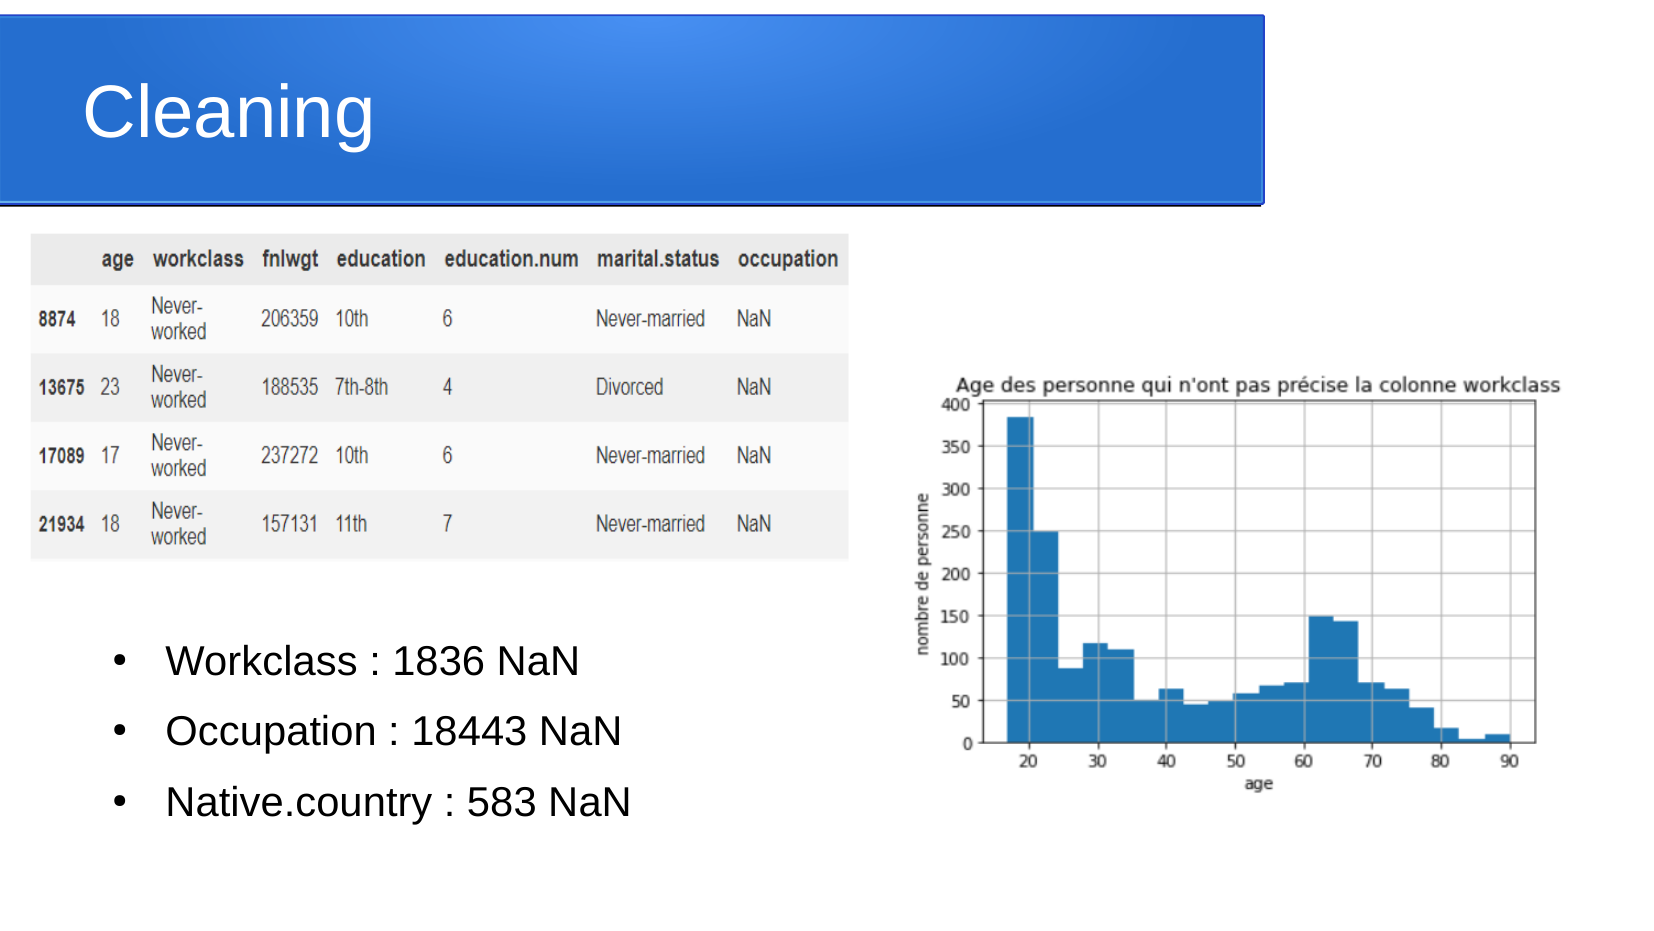

# Cleaning
Workclass : 1836 NaN
Occupation : 18443 NaN
Native.country : 583 NaN